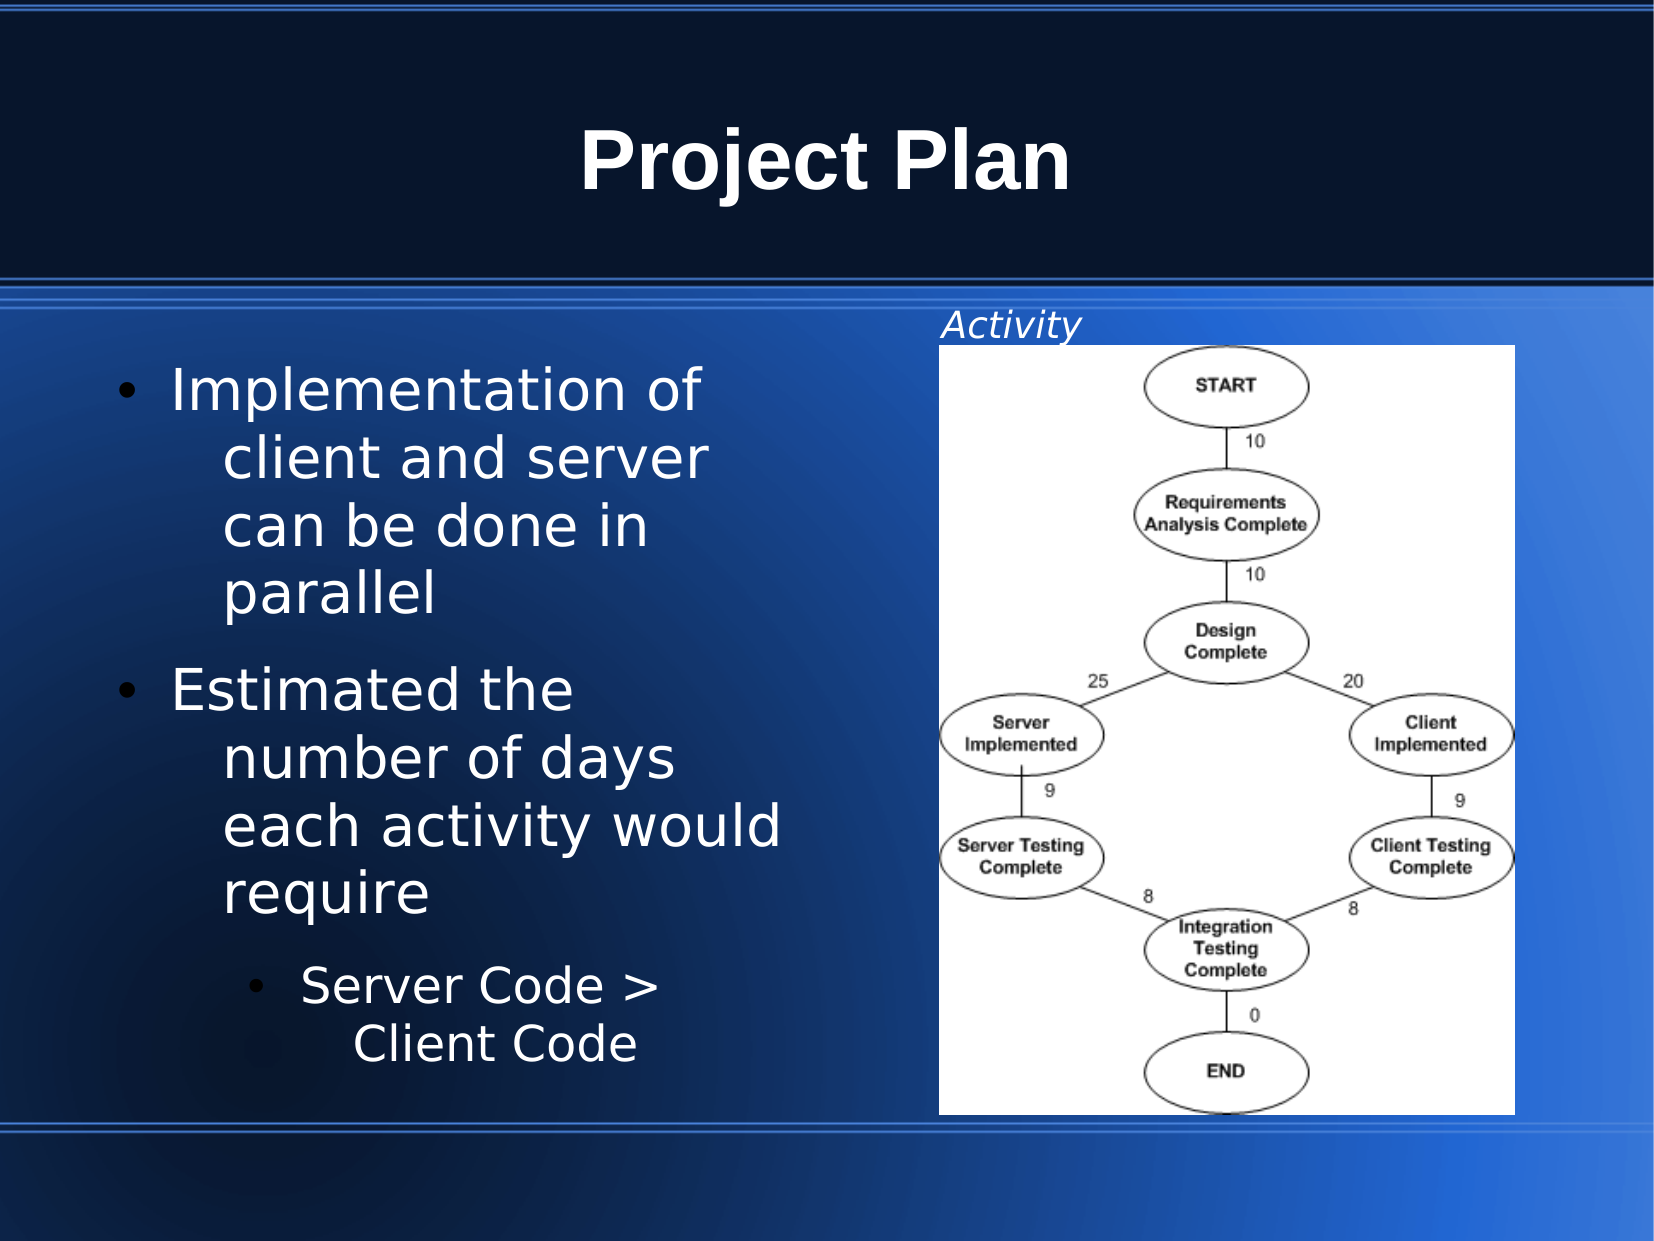

# Project Plan
Activity Graph:
Implementation of client and server can be done in parallel
Estimated the number of days each activity would require
Server Code > Client Code